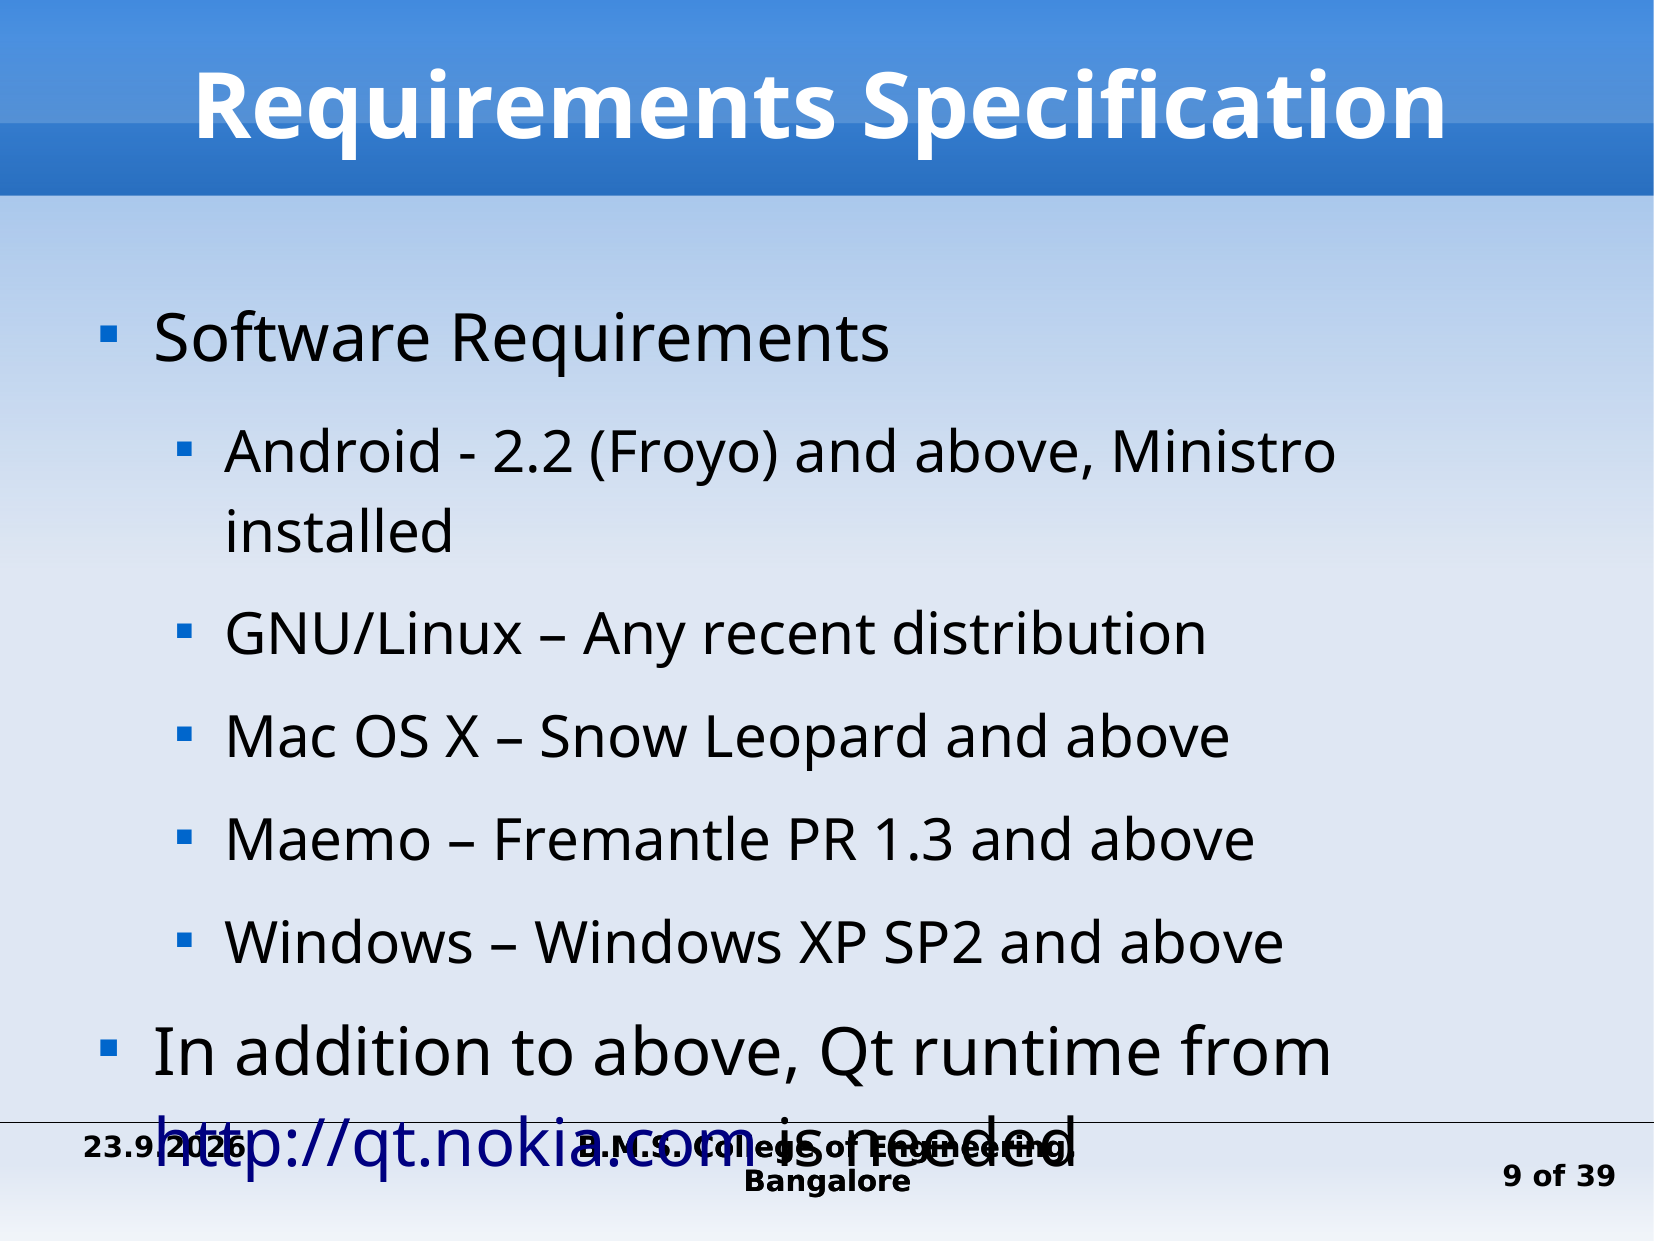

# Requirements Specification
Software Requirements
Android - 2.2 (Froyo) and above, Ministro installed
GNU/Linux – Any recent distribution
Mac OS X – Snow Leopard and above
Maemo – Fremantle PR 1.3 and above
Windows – Windows XP SP2 and above
In addition to above, Qt runtime from http://qt.nokia.com is needed